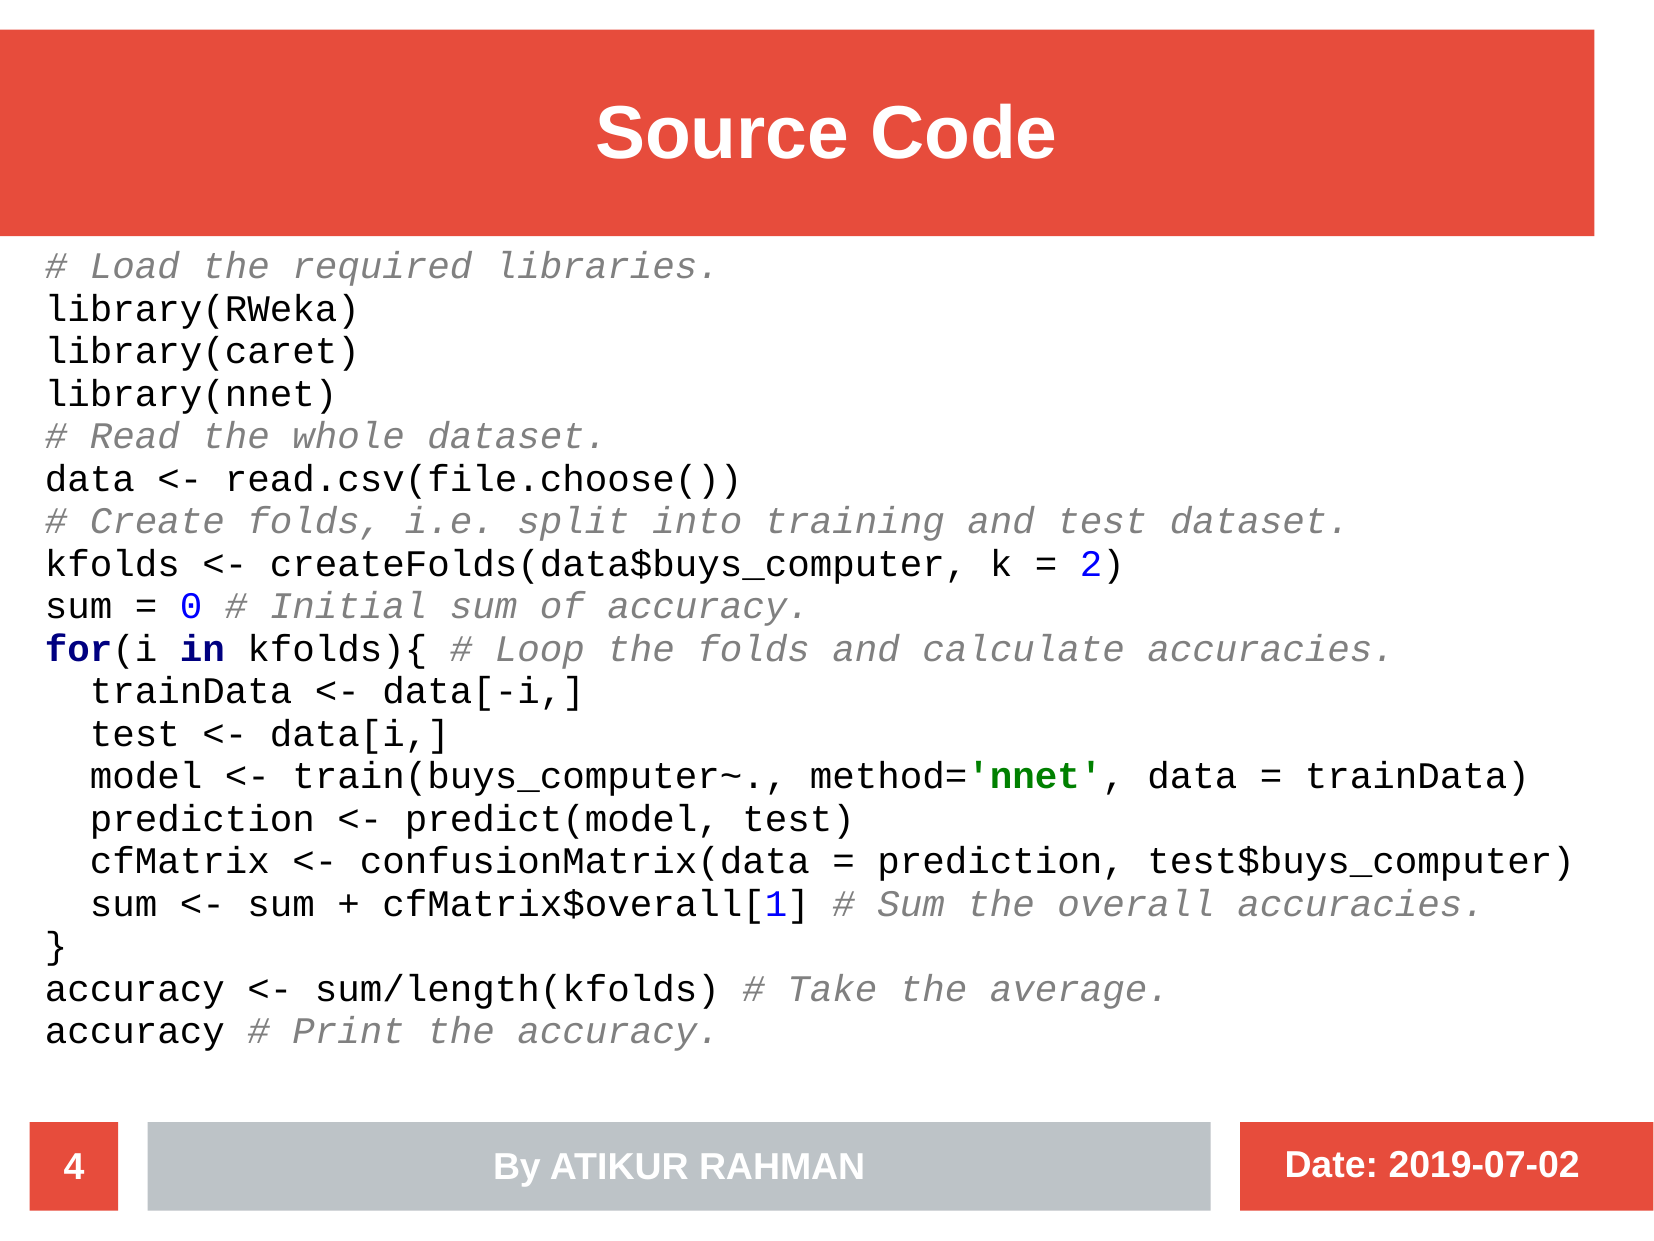

# Source Code
# Load the required libraries. library(RWeka) library(caret) library(nnet) # Read the whole dataset. data <- read.csv(file.choose()) # Create folds, i.e. split into training and test dataset. kfolds <- createFolds(data$buys_computer, k = 2) sum = 0 # Initial sum of accuracy. for(i in kfolds){ # Loop the folds and calculate accuracies. trainData <- data[-i,] test <- data[i,] model <- train(buys_computer~., method='nnet', data = trainData) prediction <- predict(model, test) cfMatrix <- confusionMatrix(data = prediction, test$buys_computer) sum <- sum + cfMatrix$overall[1] # Sum the overall accuracies. } accuracy <- sum/length(kfolds) # Take the average. accuracy # Print the accuracy.
4
By ATIKUR RAHMAN
Date: 2019-07-02